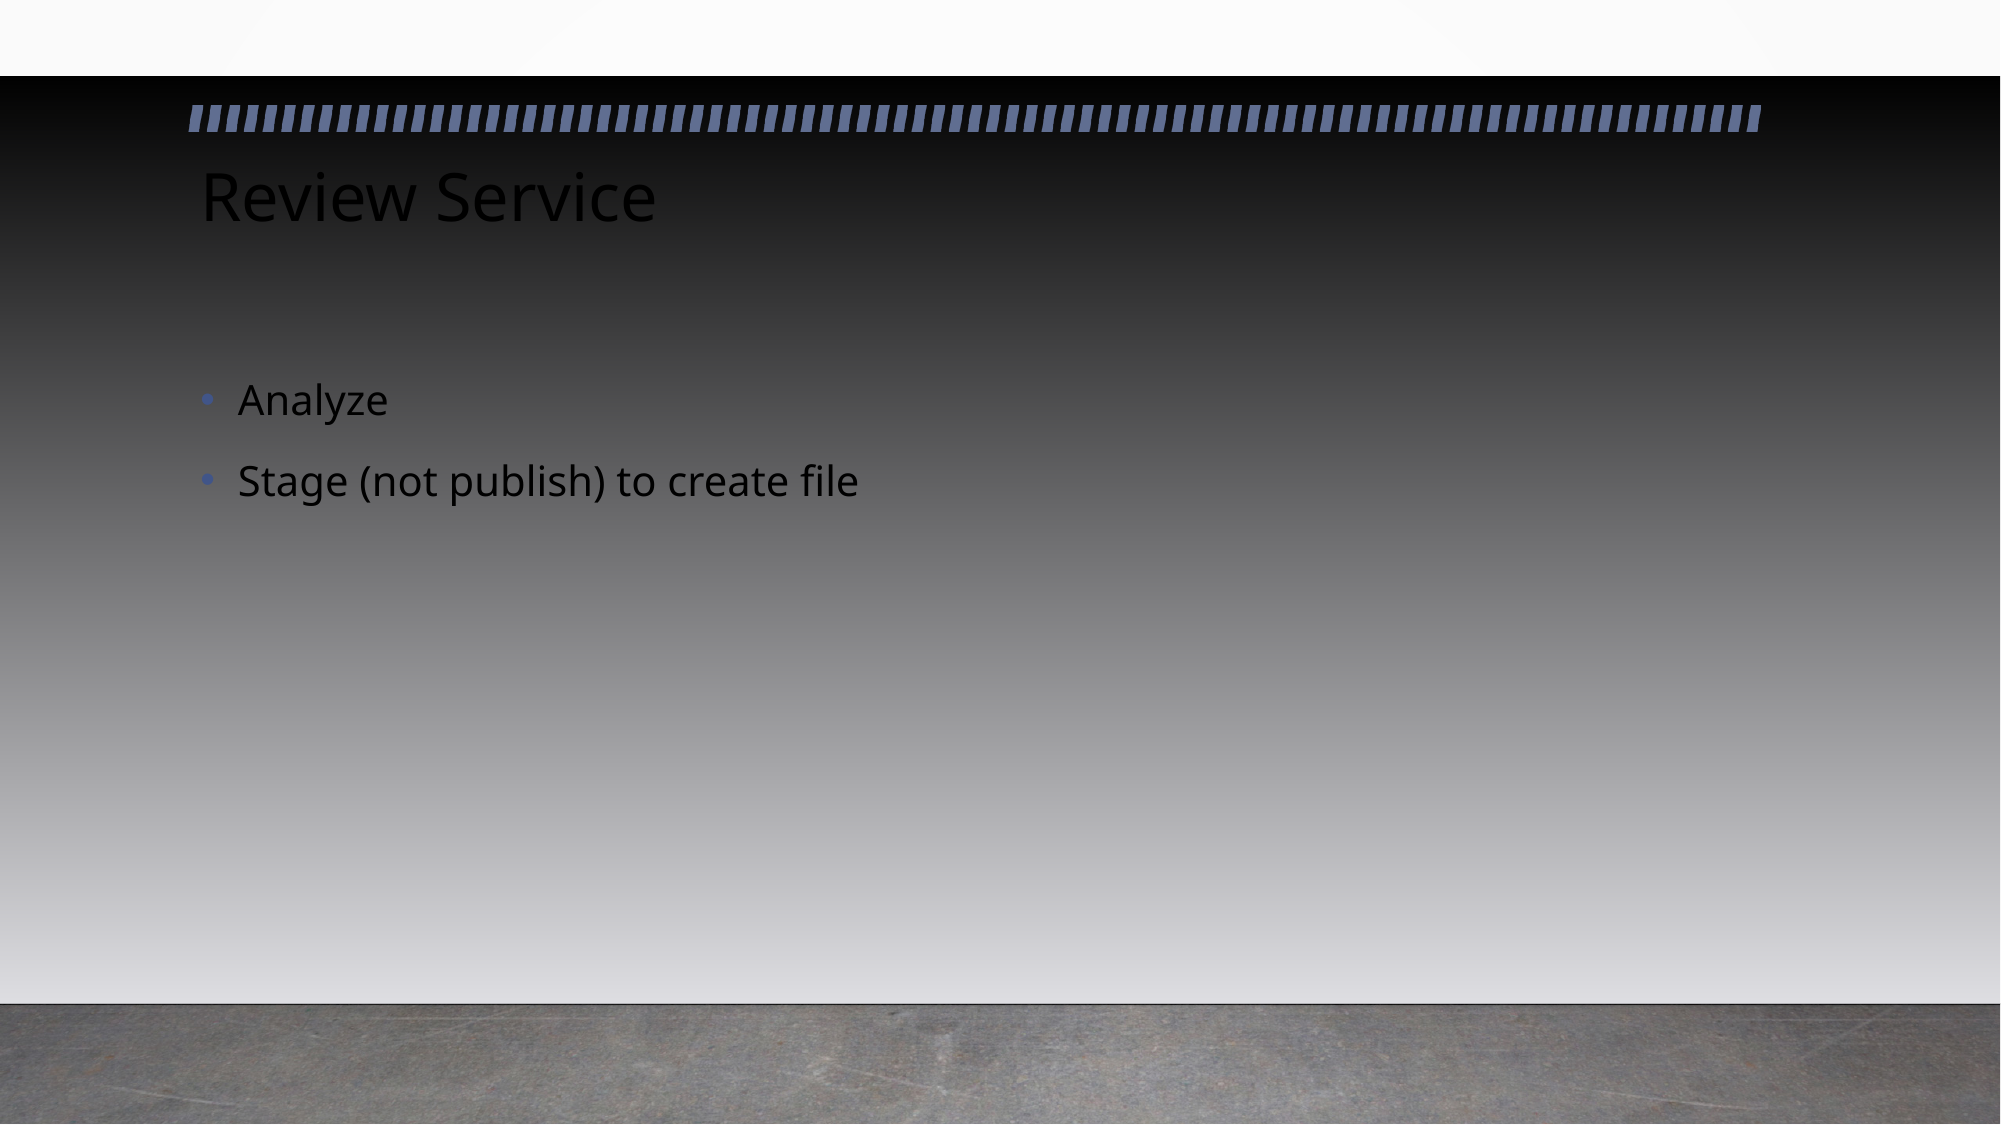

# Review Service
Analyze
Stage (not publish) to create file